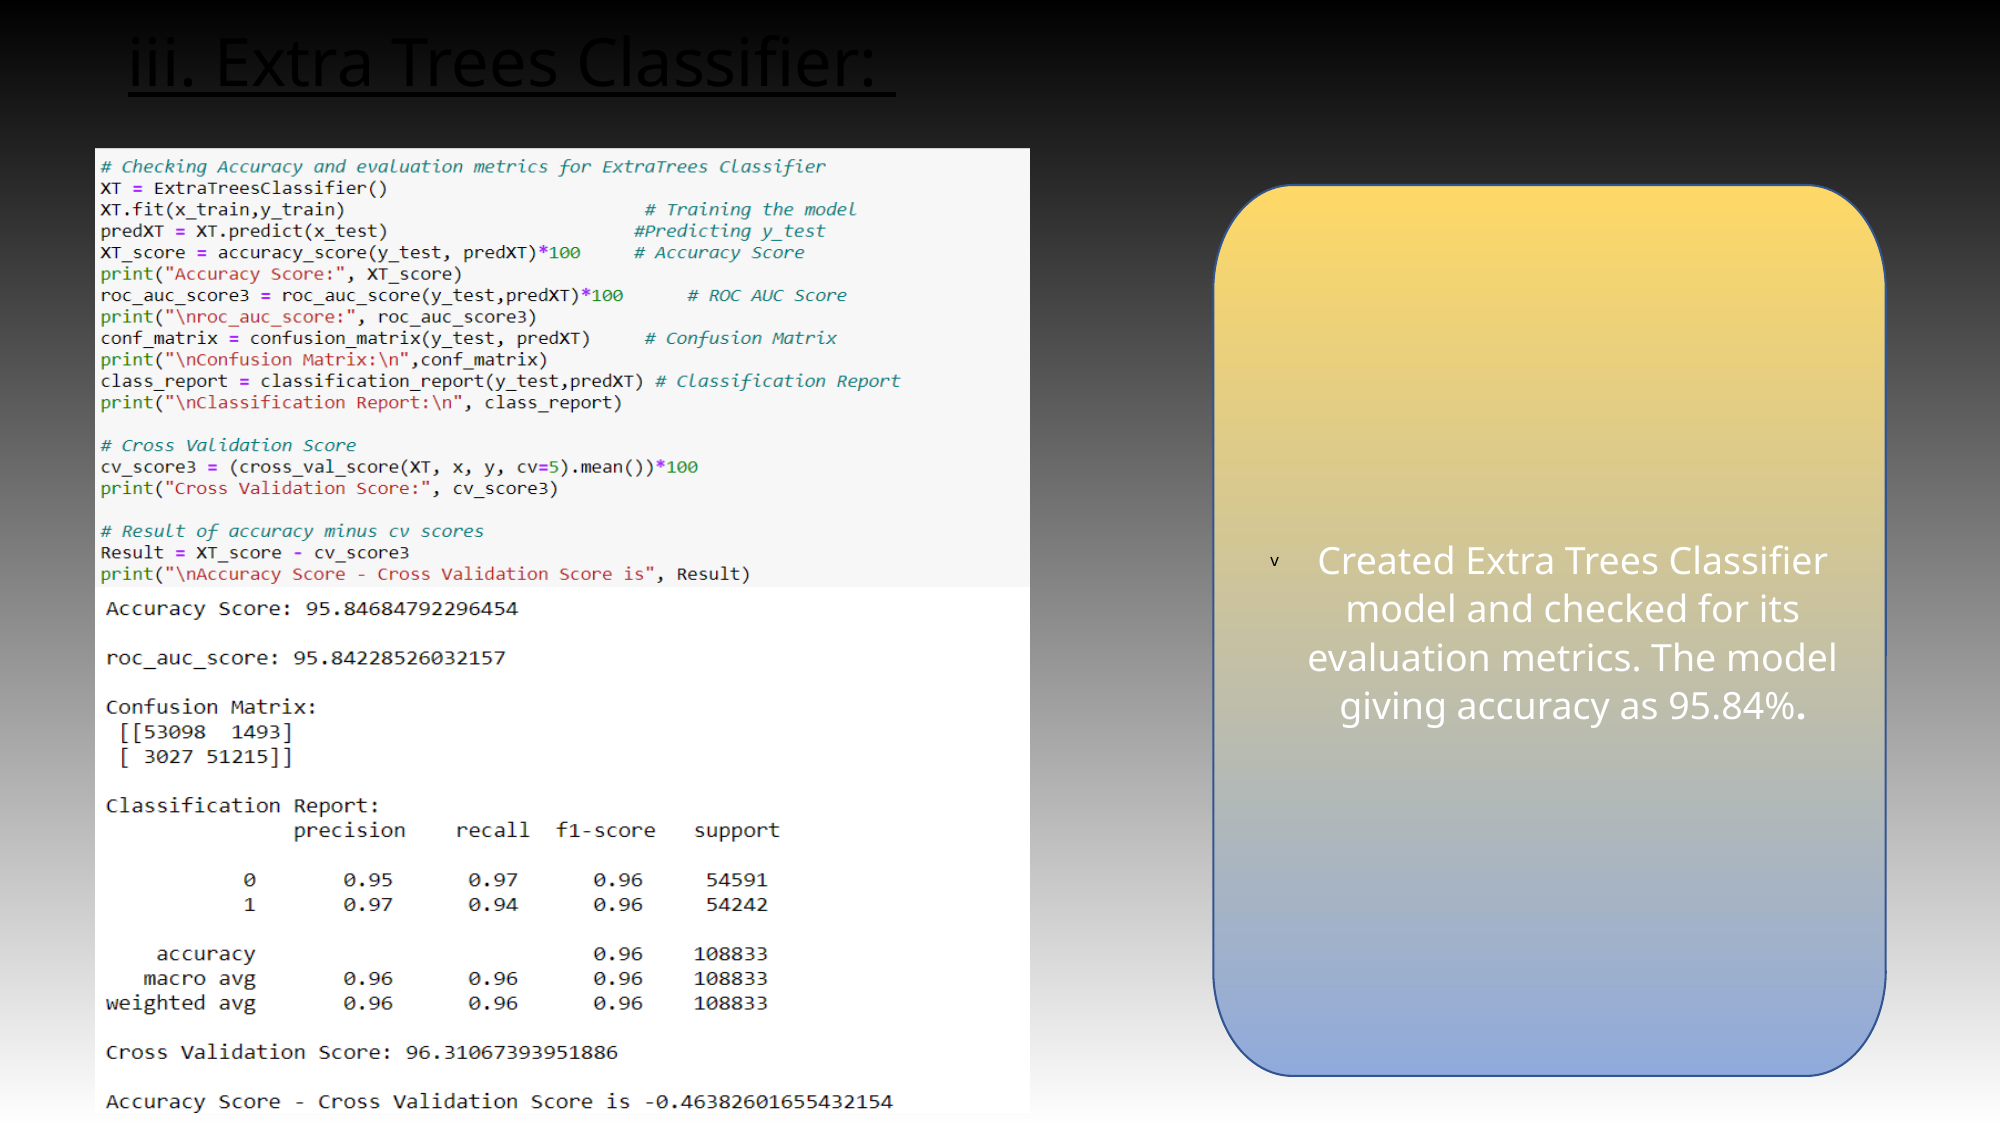

iii. Extra Trees Classifier:
Created Extra Trees Classifier model and checked for its evaluation metrics. The model giving accuracy as 95.84%.